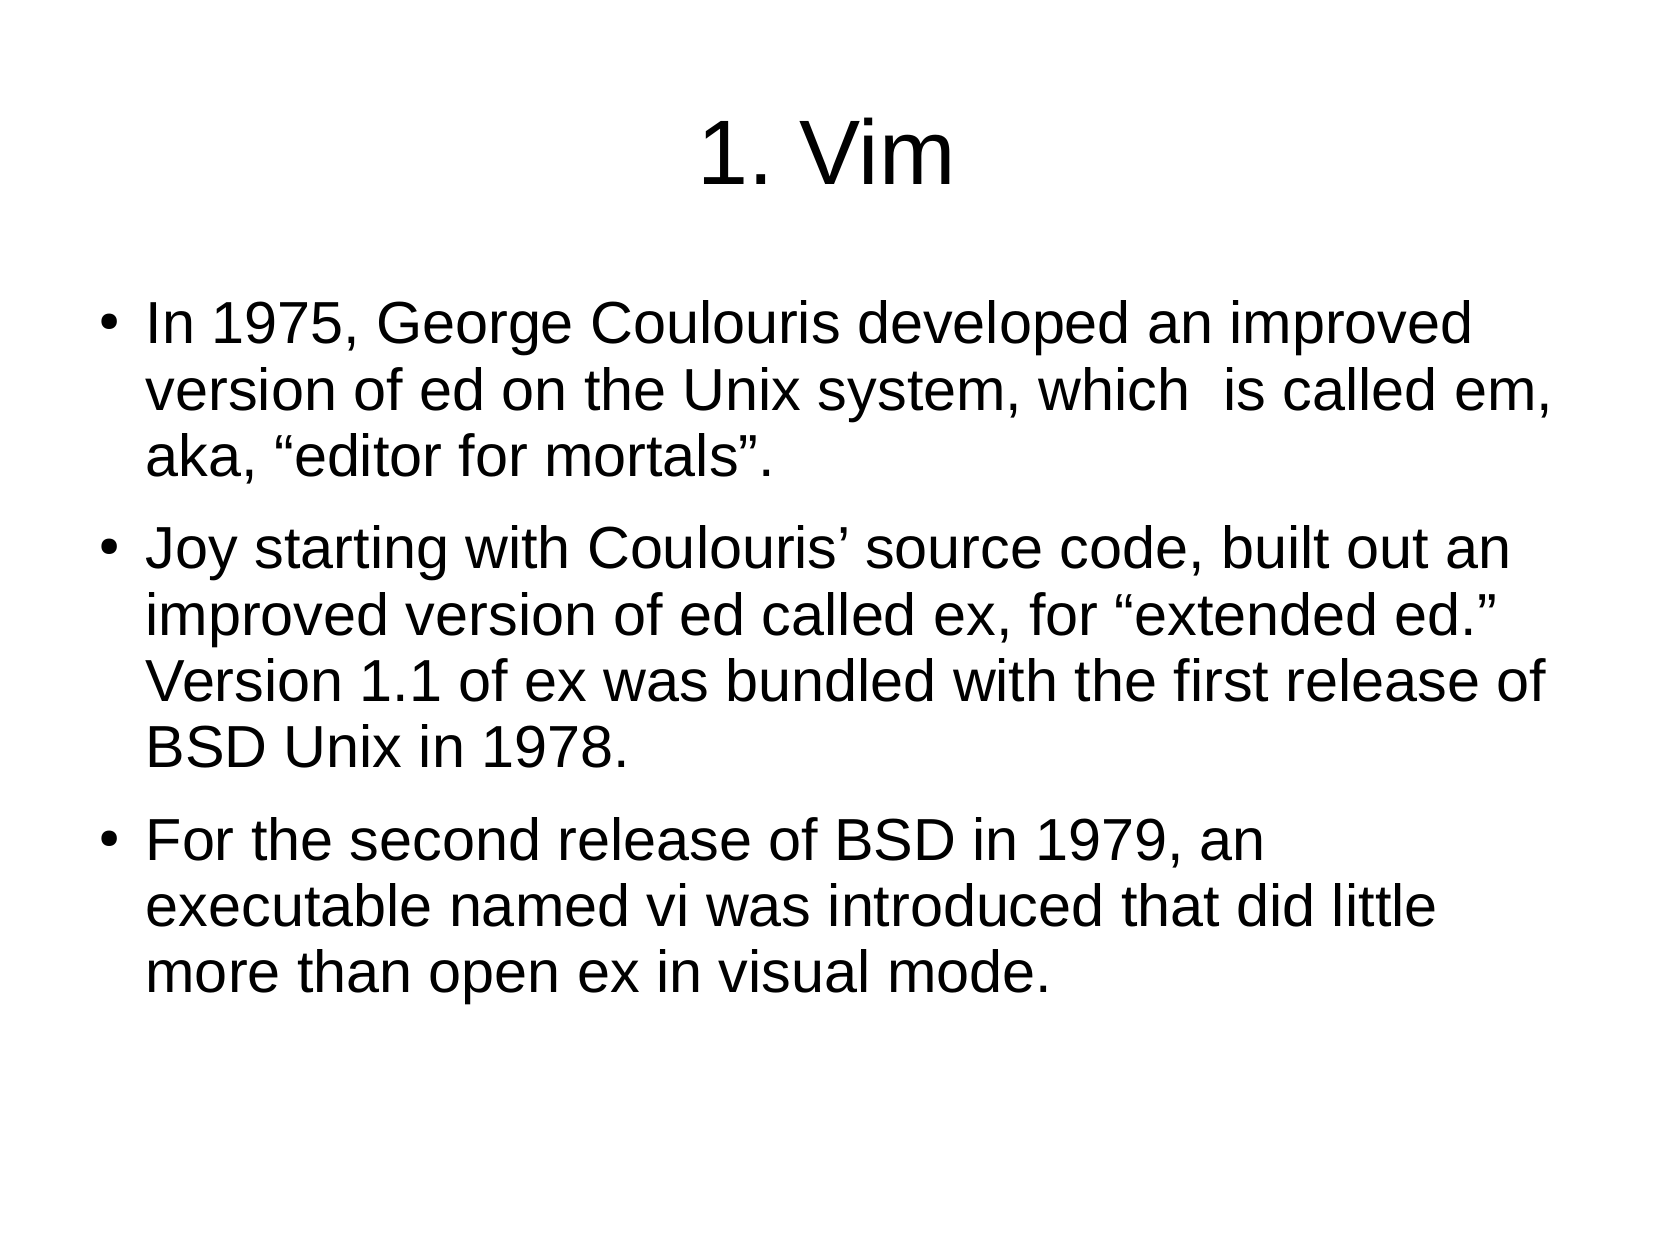

# 1. Vim
In 1975, George Coulouris developed an improved version of ed on the Unix system, which is called em, aka, “editor for mortals”.
Joy starting with Coulouris’ source code, built out an improved version of ed called ex, for “extended ed.” Version 1.1 of ex was bundled with the first release of BSD Unix in 1978.
For the second release of BSD in 1979, an executable named vi was introduced that did little more than open ex in visual mode.